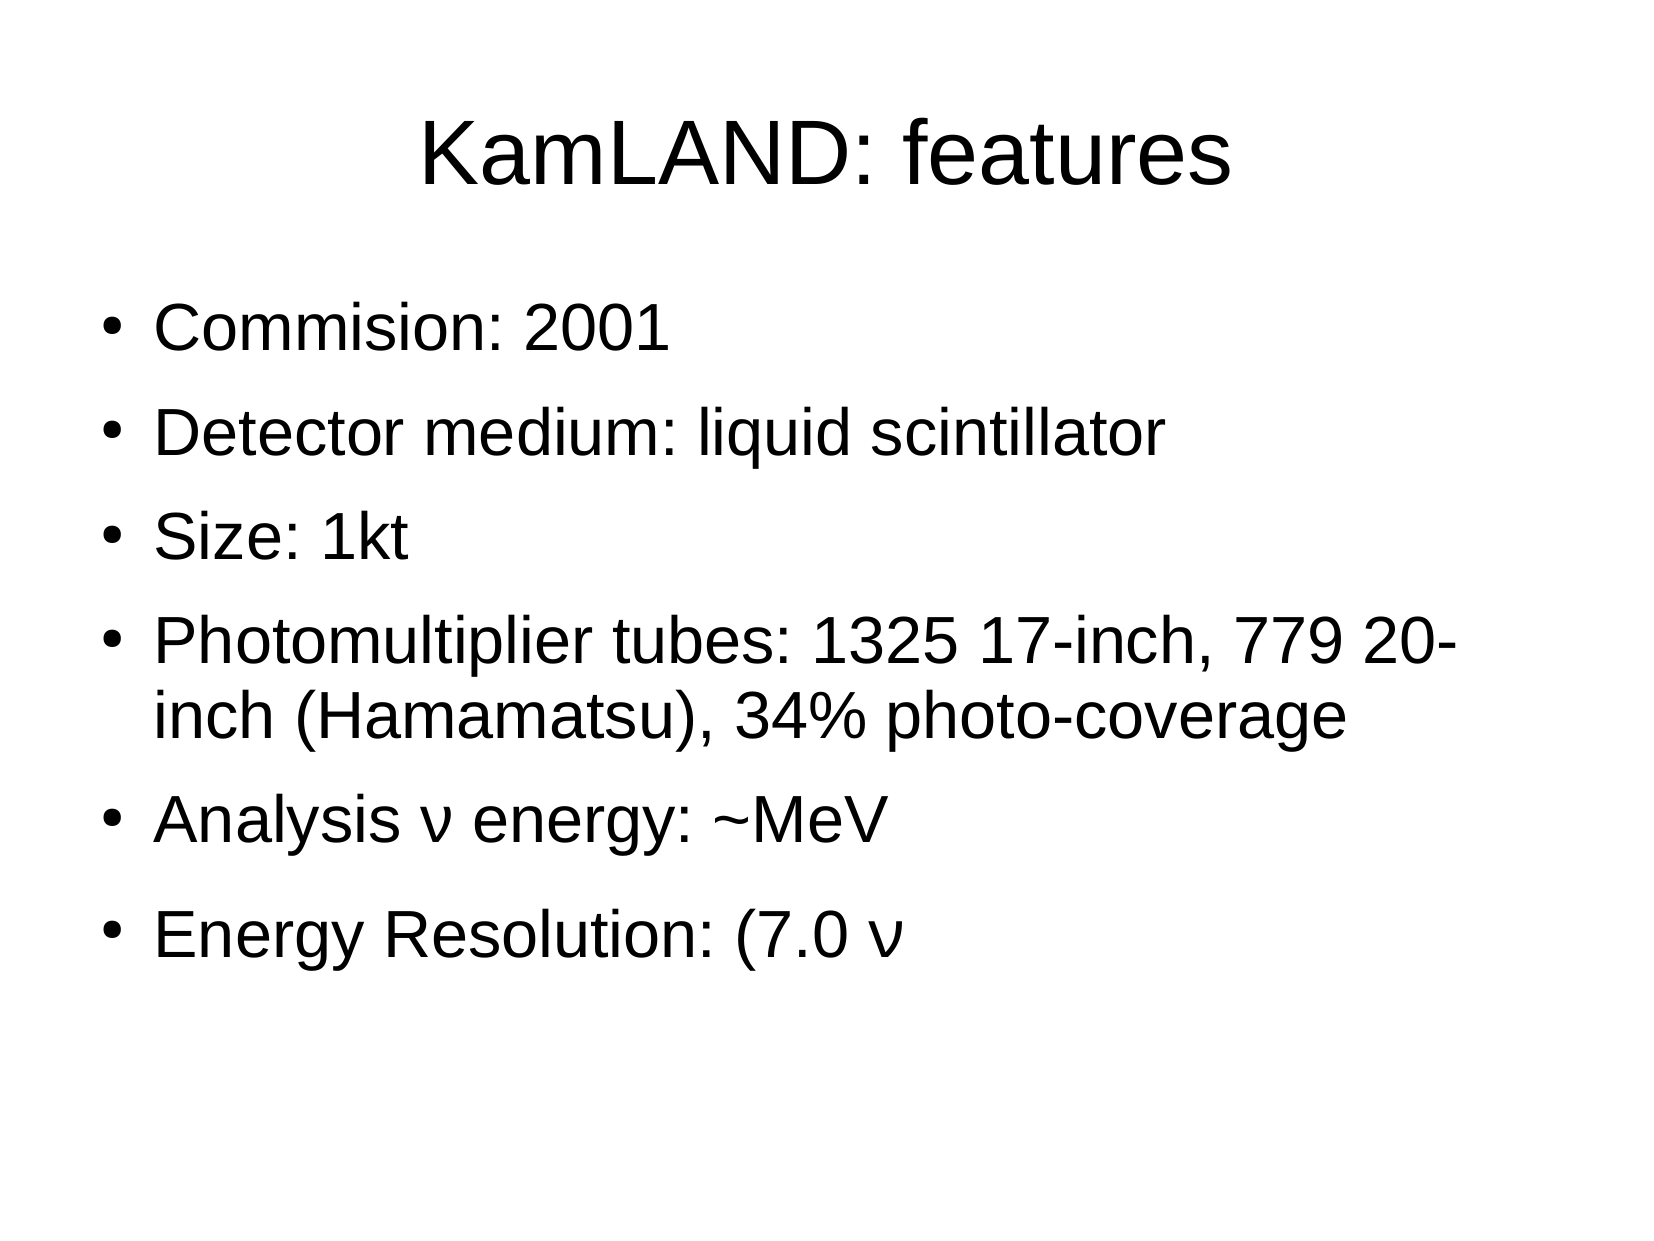

# KamLAND: features
Commision: 2001
Detector medium: liquid scintillator
Size: 1kt
Photomultiplier tubes: 1325 17-inch, 779 20-inch (Hamamatsu), 34% photo-coverage
Analysis ν energy: ~MeV
Energy Resolution: (7.0 ν